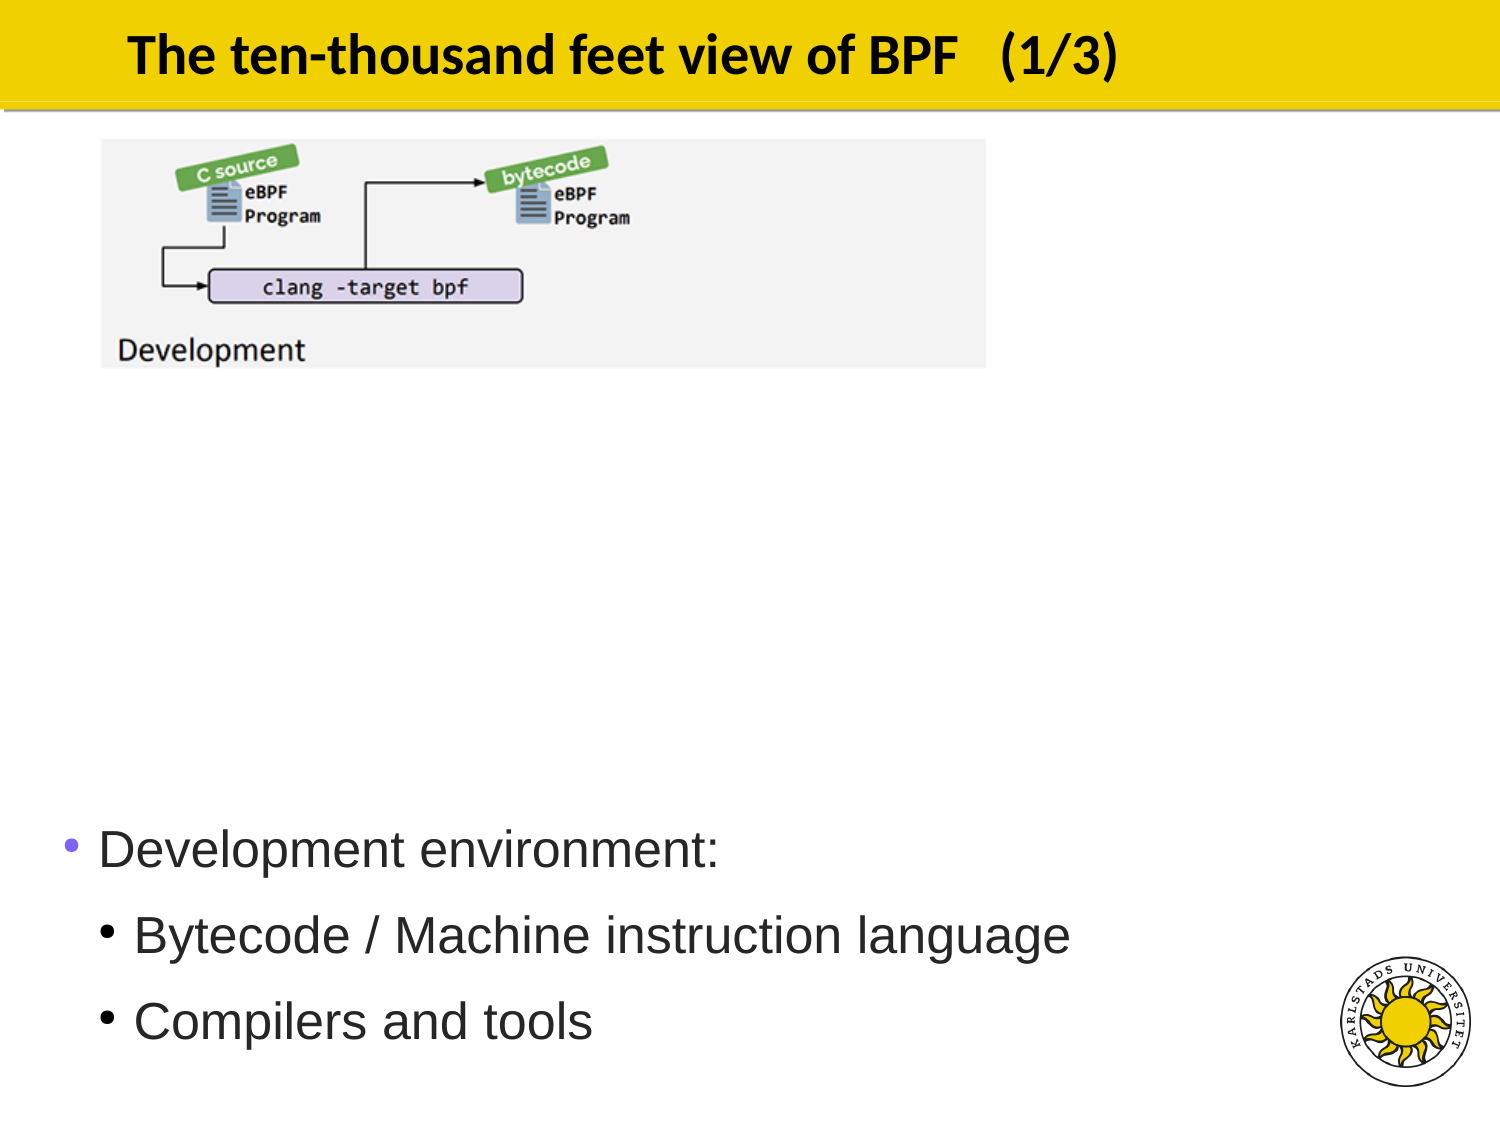

# The ten-thousand feet view of BPF (1/3)
Development environment:
Bytecode / Machine instruction language
Compilers and tools